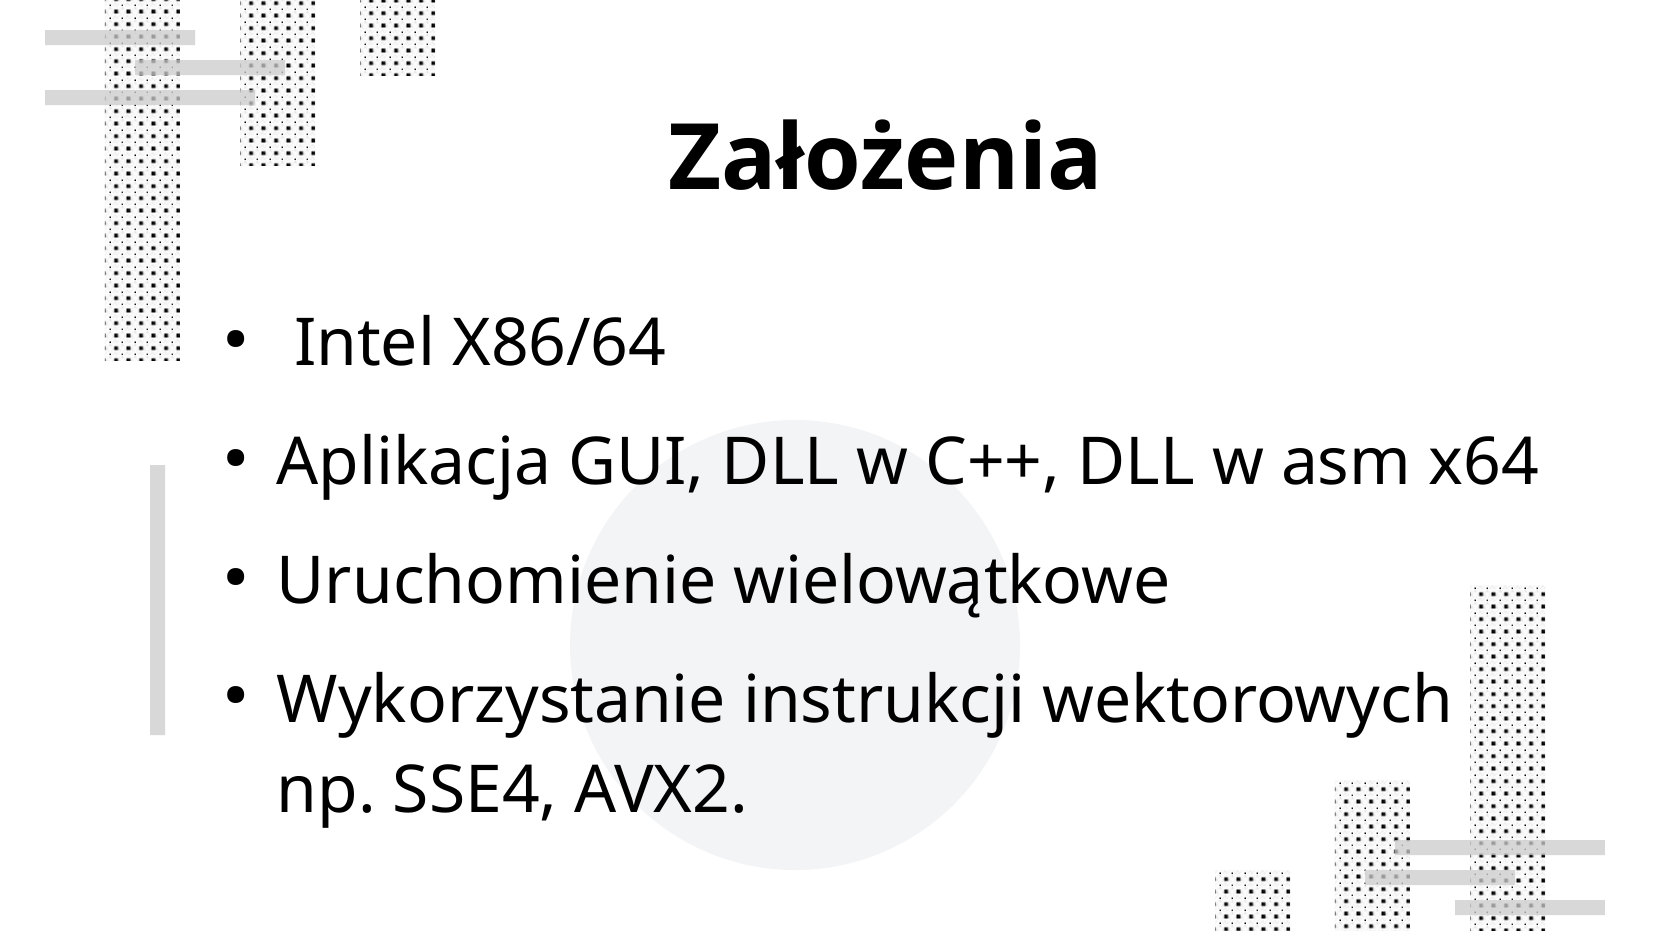

# Założenia
 Intel X86/64
Aplikacja GUI, DLL w C++, DLL w asm x64
Uruchomienie wielowątkowe
Wykorzystanie instrukcji wektorowych np. SSE4, AVX2.